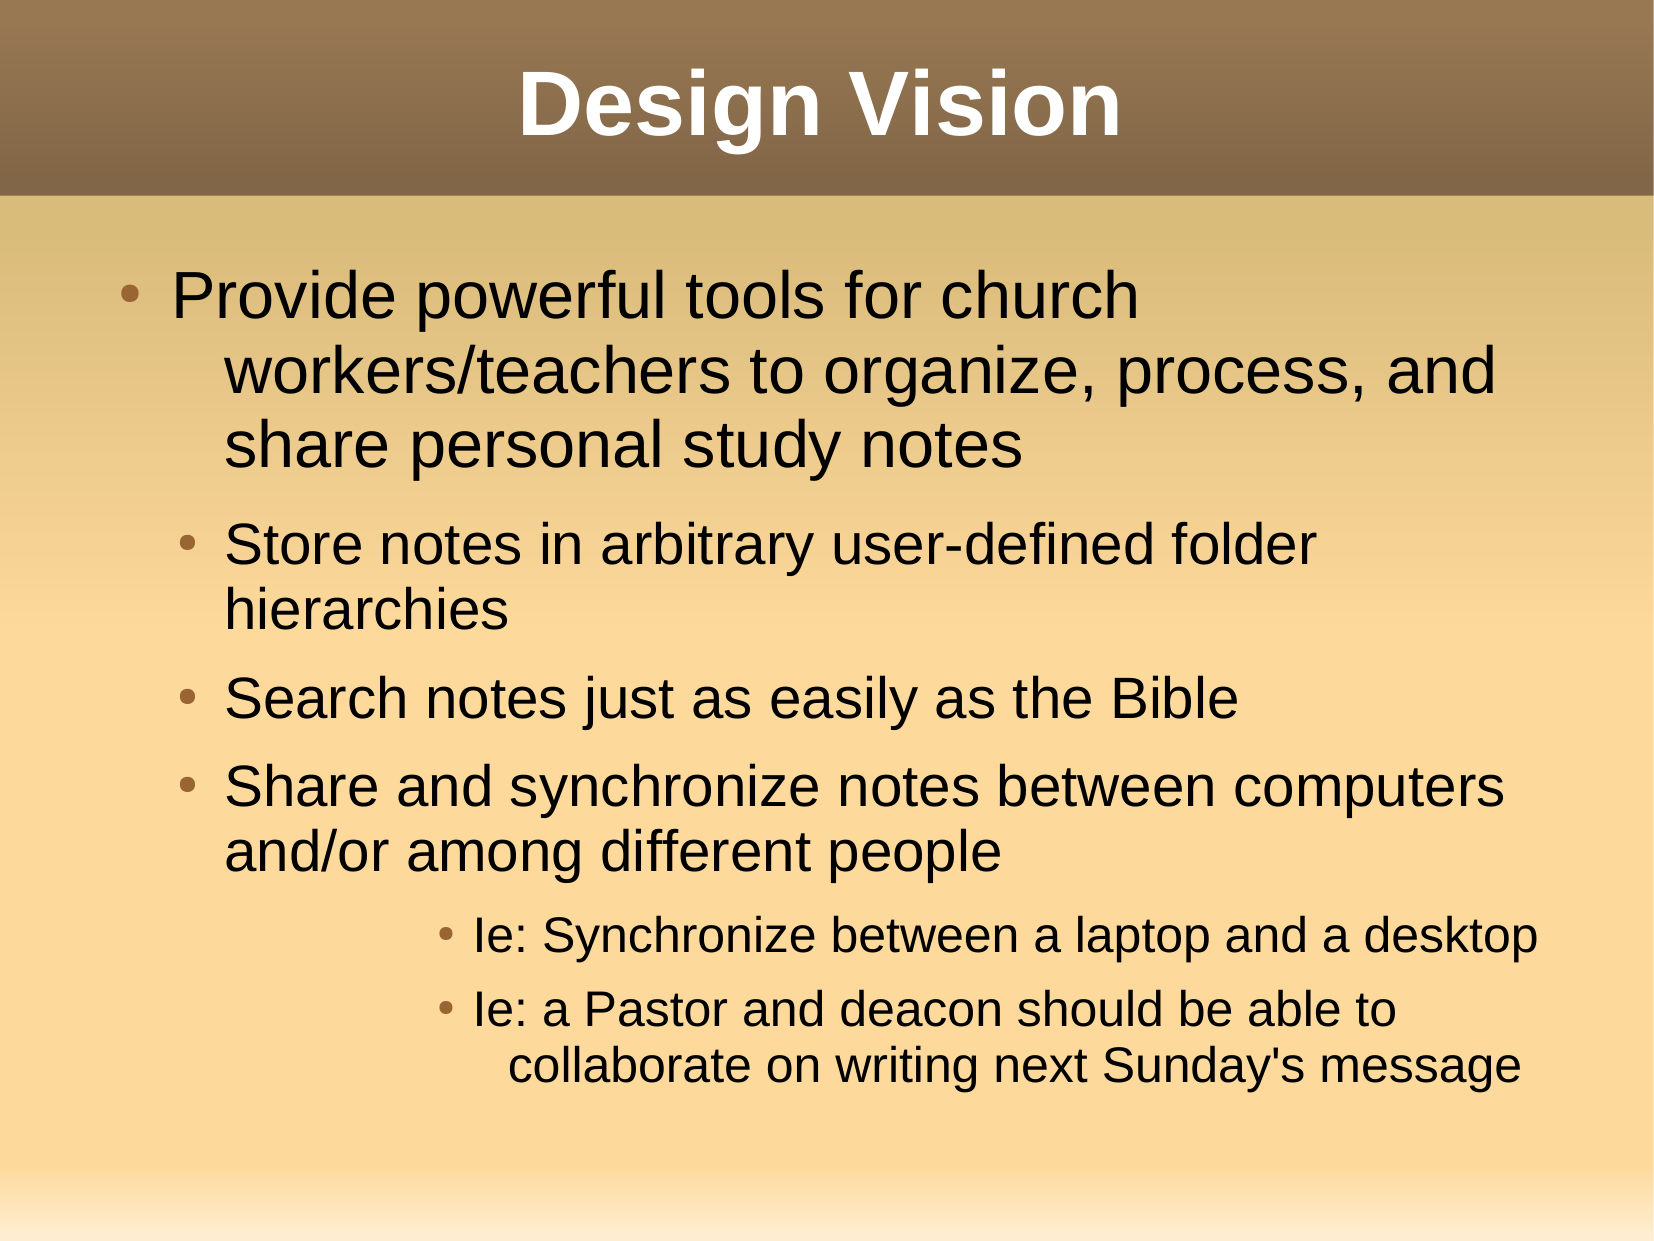

# Design Vision
Provide powerful tools for church workers/teachers to organize, process, and share personal study notes
Store notes in arbitrary user-defined folder hierarchies
Search notes just as easily as the Bible
Share and synchronize notes between computers and/or among different people
Ie: Synchronize between a laptop and a desktop
Ie: a Pastor and deacon should be able to collaborate on writing next Sunday's message